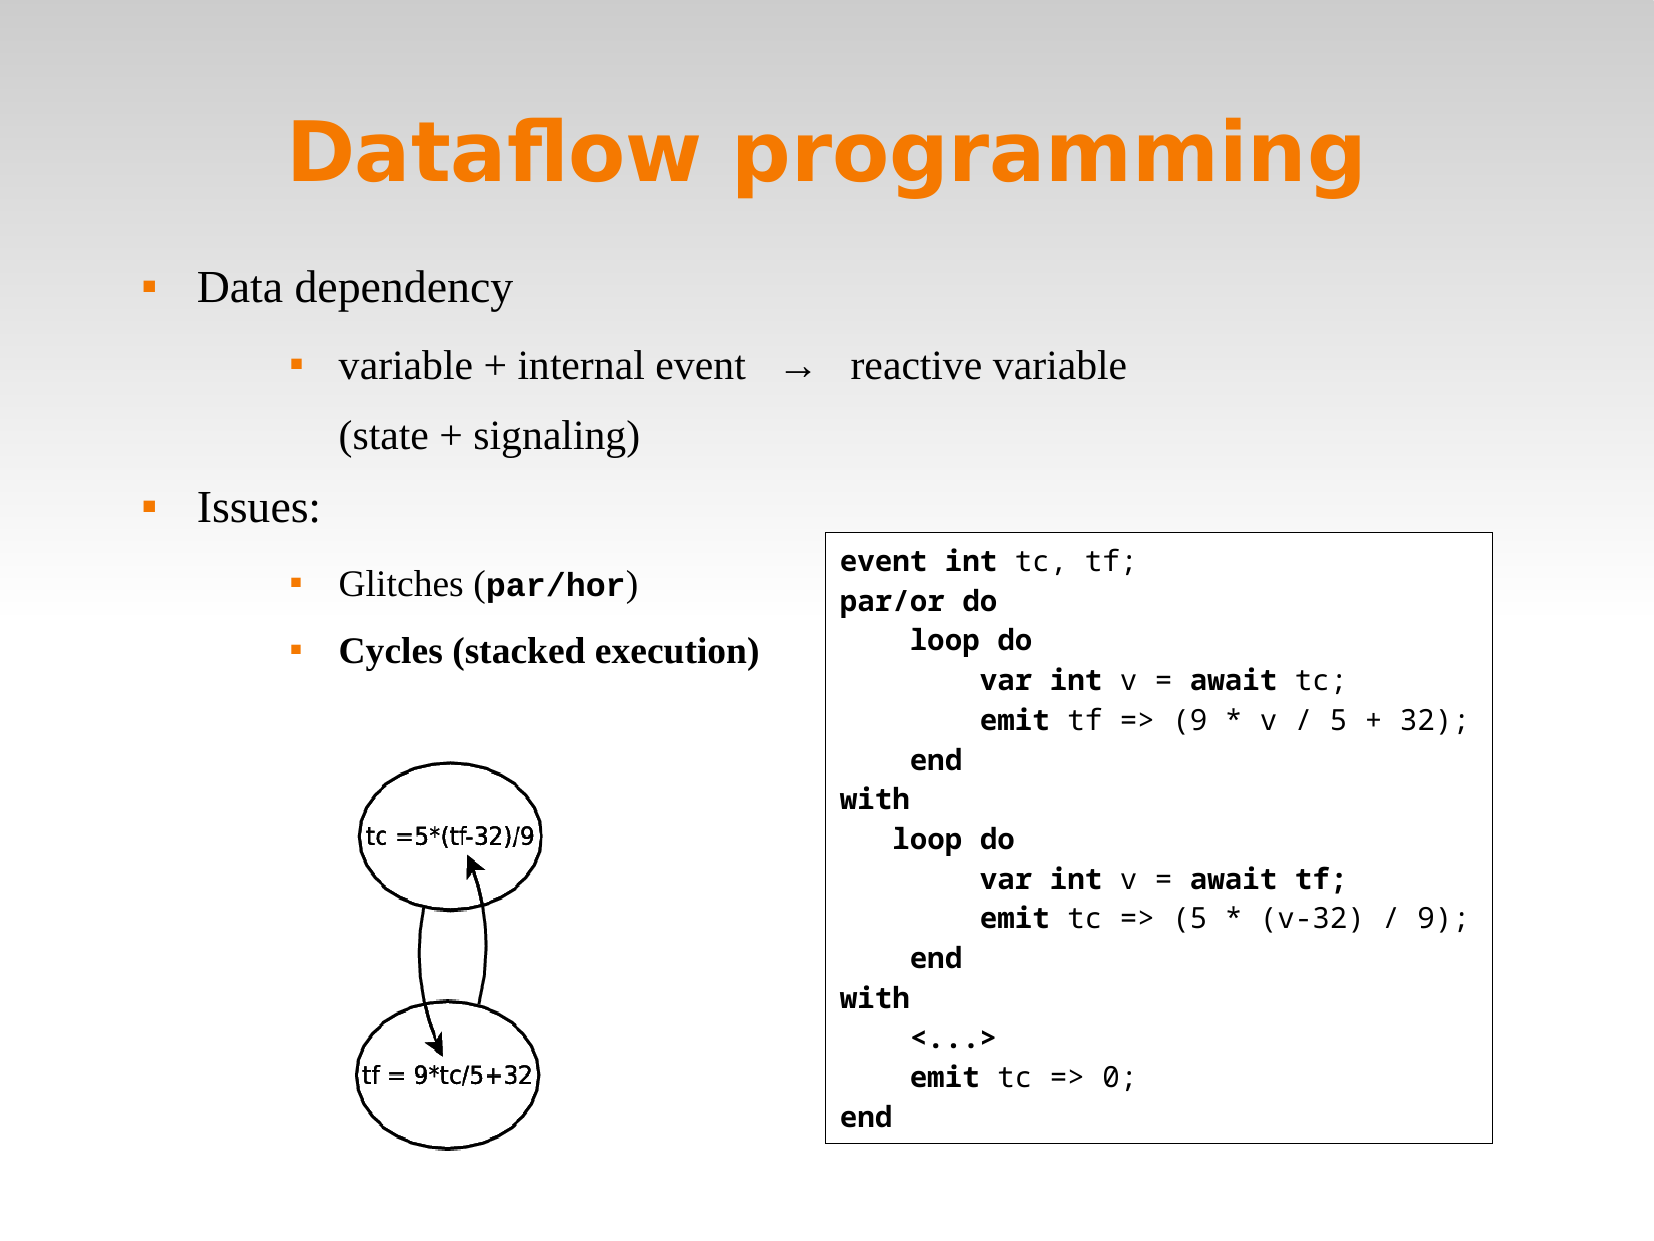

# Dataflow programming
Data dependency
variable + internal event → reactive variable
(state + signaling)
Issues:
Glitches (par/hor)
Cycles (stacked execution)
event int tc, tf;
par/or do
 loop do
 var int v = await tc;
 emit tf => (9 * v / 5 + 32);
 end
with
 loop do
 var int v = await tf;
 emit tc => (5 * (v-32) / 9);
 end
with
 <...>
 emit tc => 0;
end